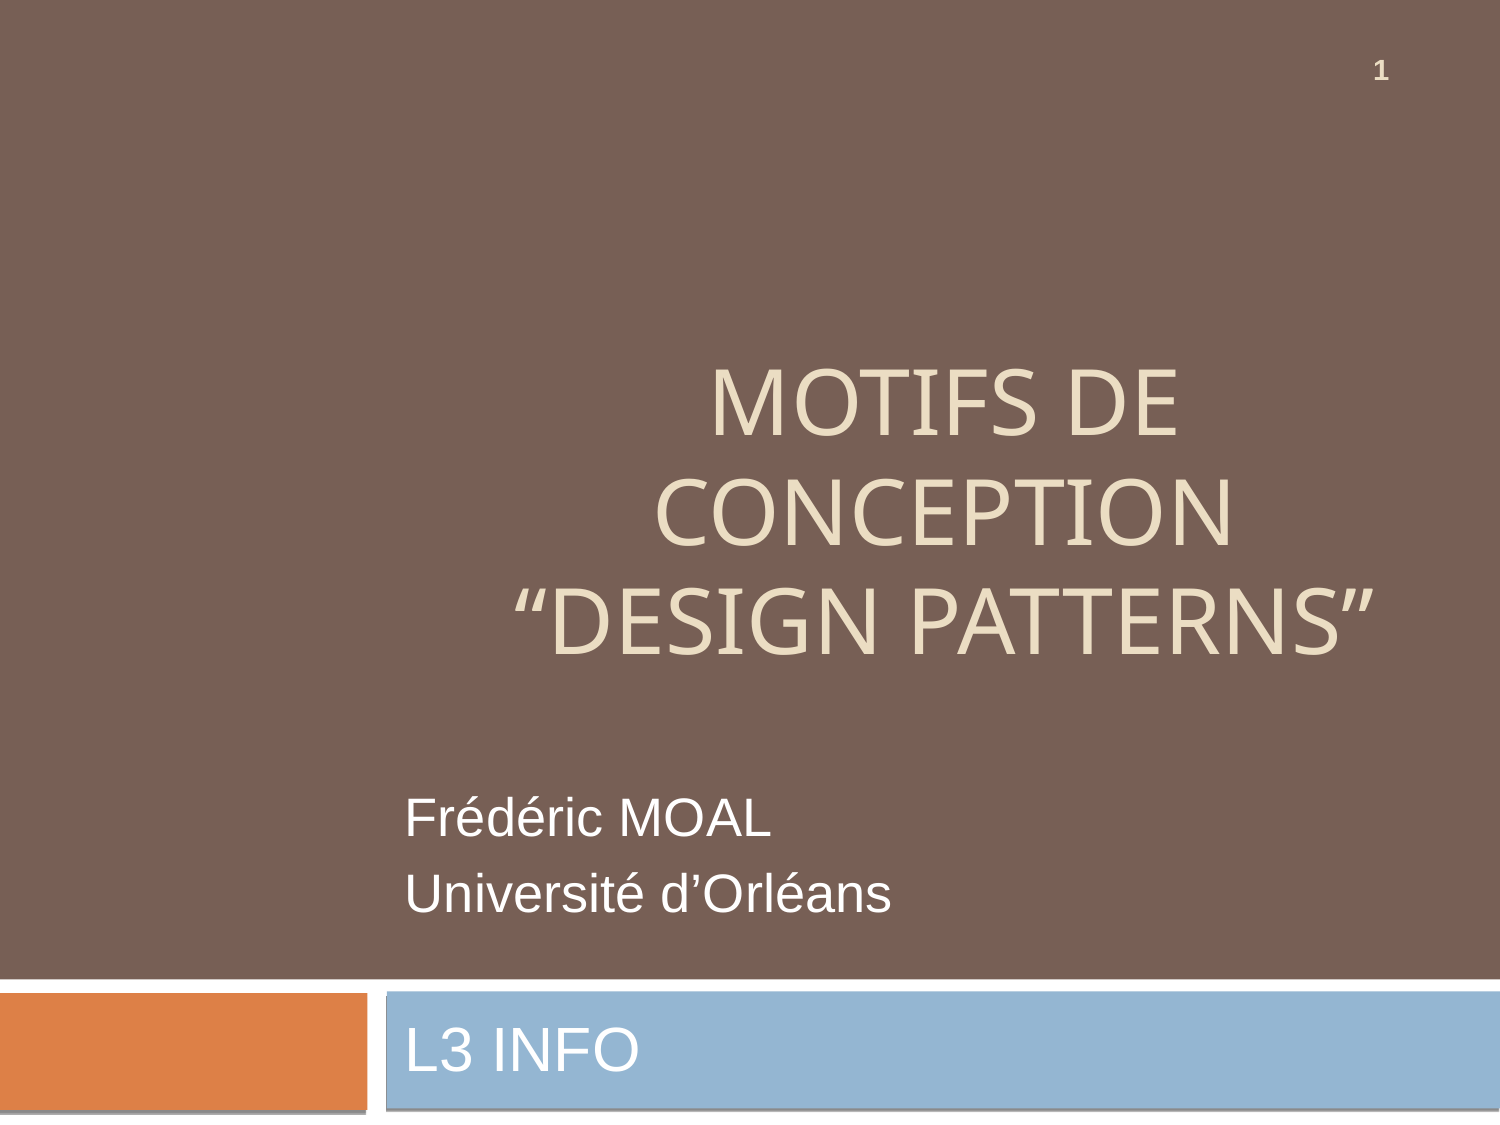

# Motifs de conception “Design Patterns”
Frédéric MOAL
Université d’Orléans
L3 INFO